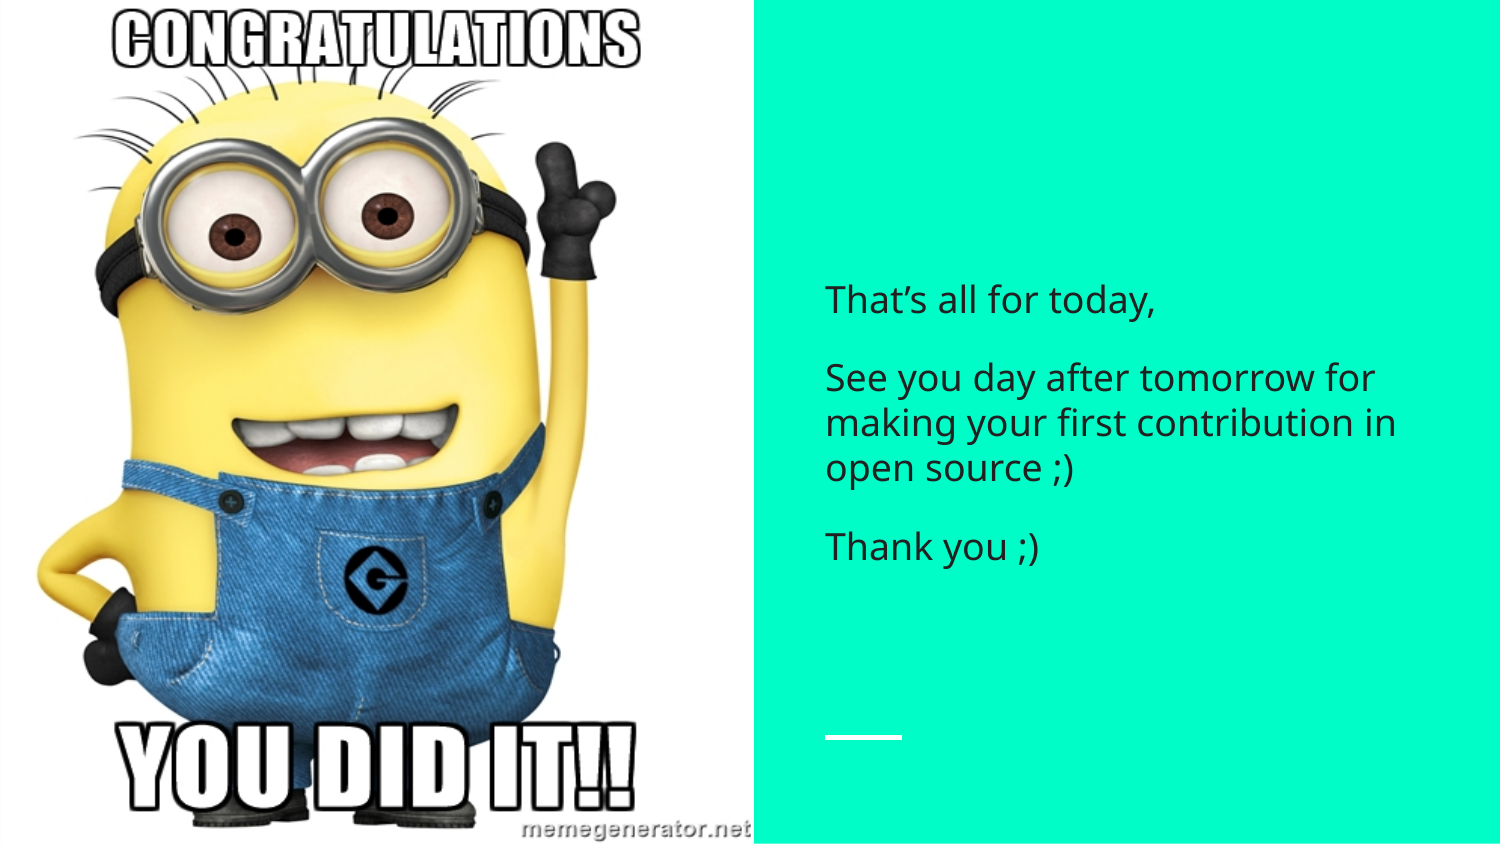

# That’s all for today,
See you day after tomorrow for making your first contribution in open source ;)
Thank you ;)